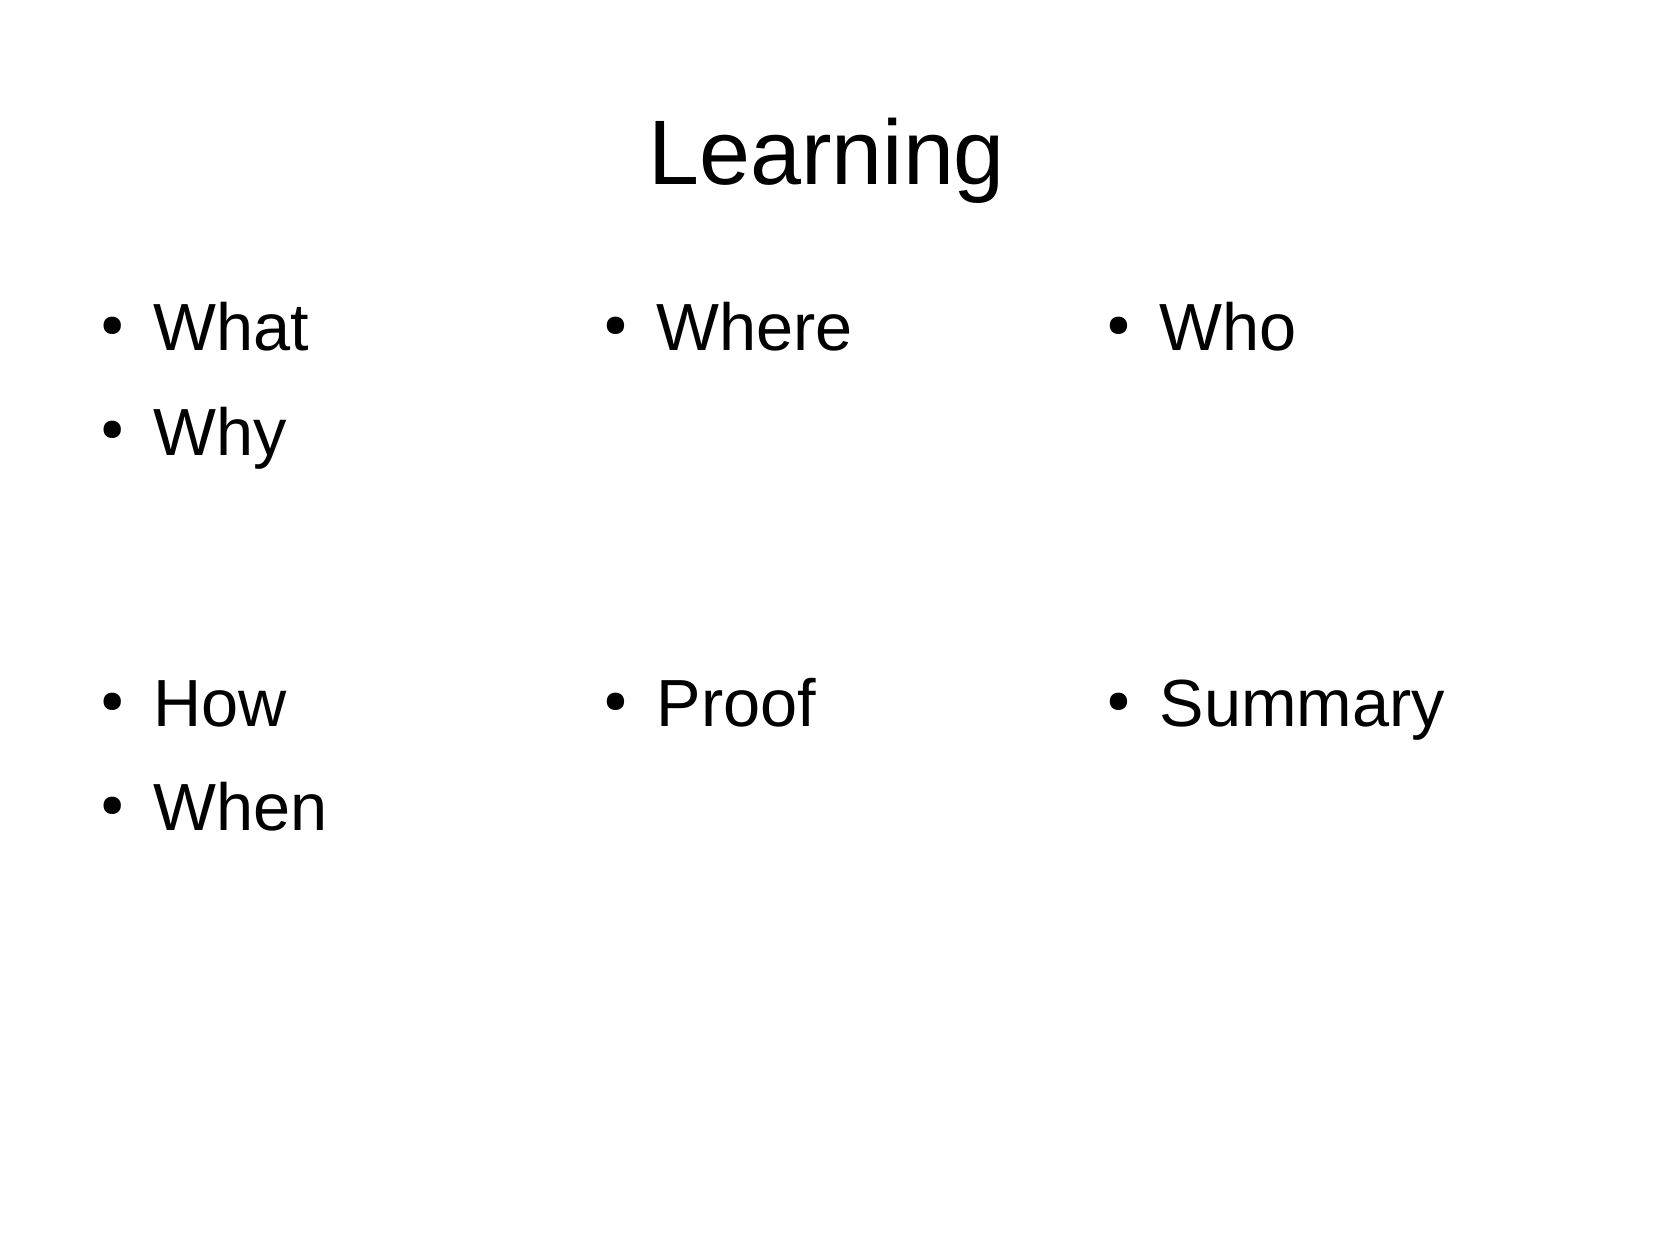

# Learning
What
Why
Where
Who
How
When
Proof
Summary